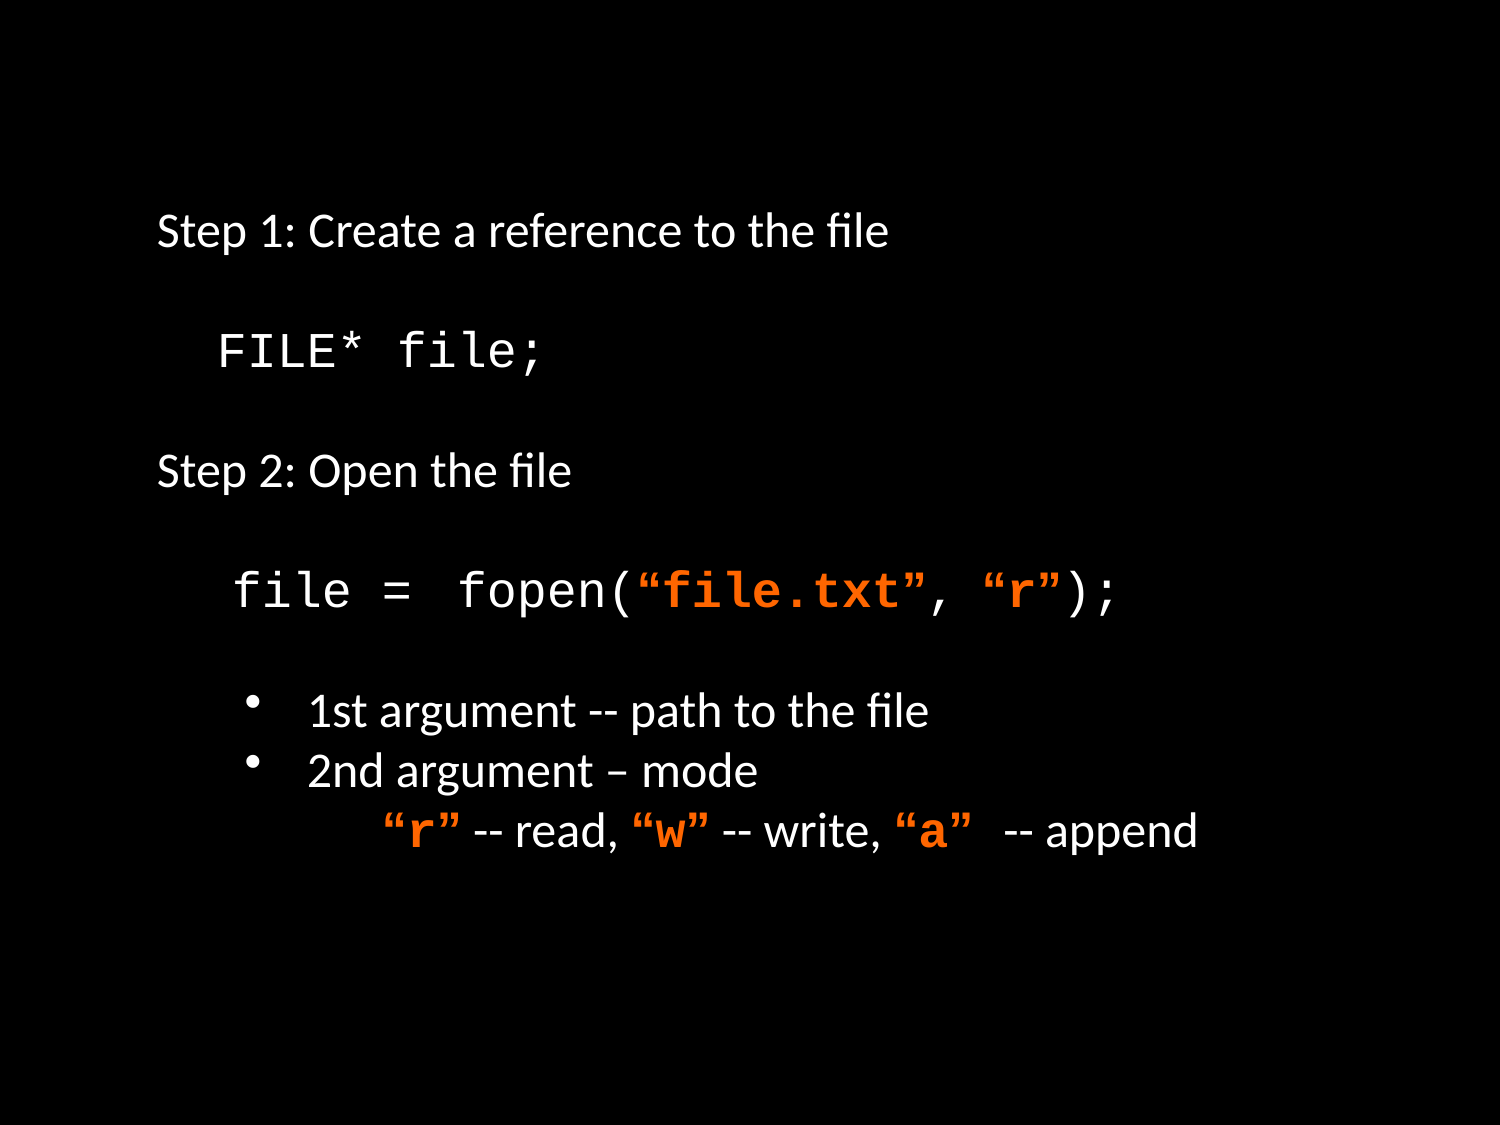

Step 1: Create a reference to the file
 FILE* file;
Step 2: Open the file
	file	=	fopen(“file.txt”,	“r”);
1st argument -- path to the file
2nd argument – mode
“r” -- read, “w” -- write, “a” -- append